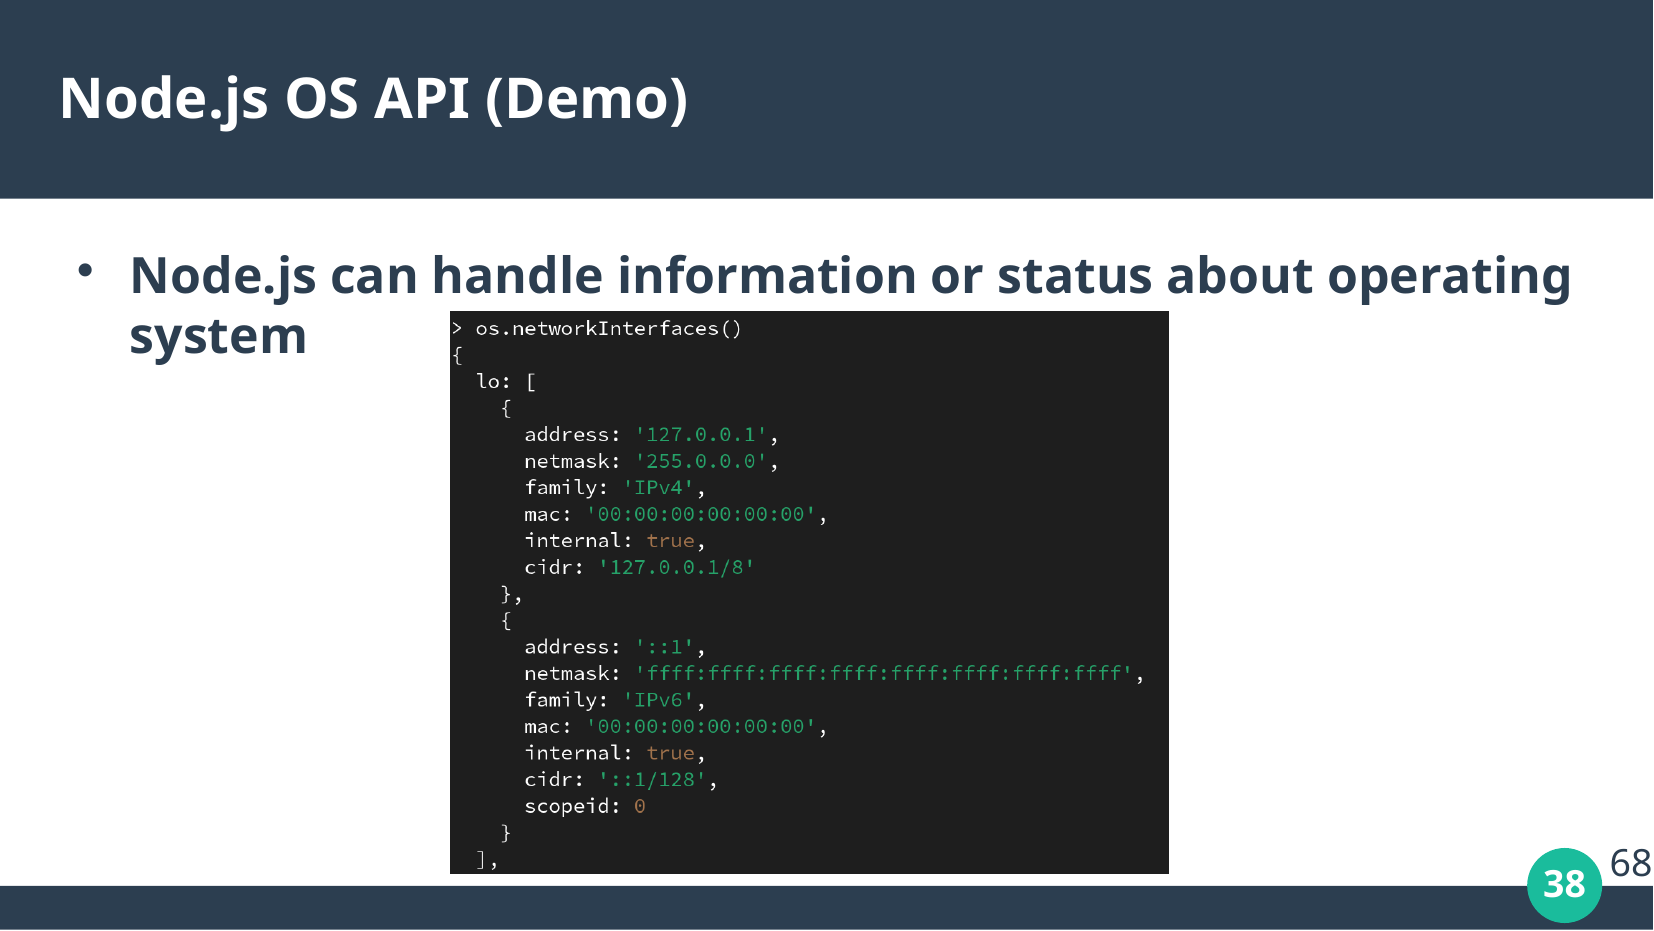

# Node.js OS API (Demo)
Node.js can handle information or status about operating system
68